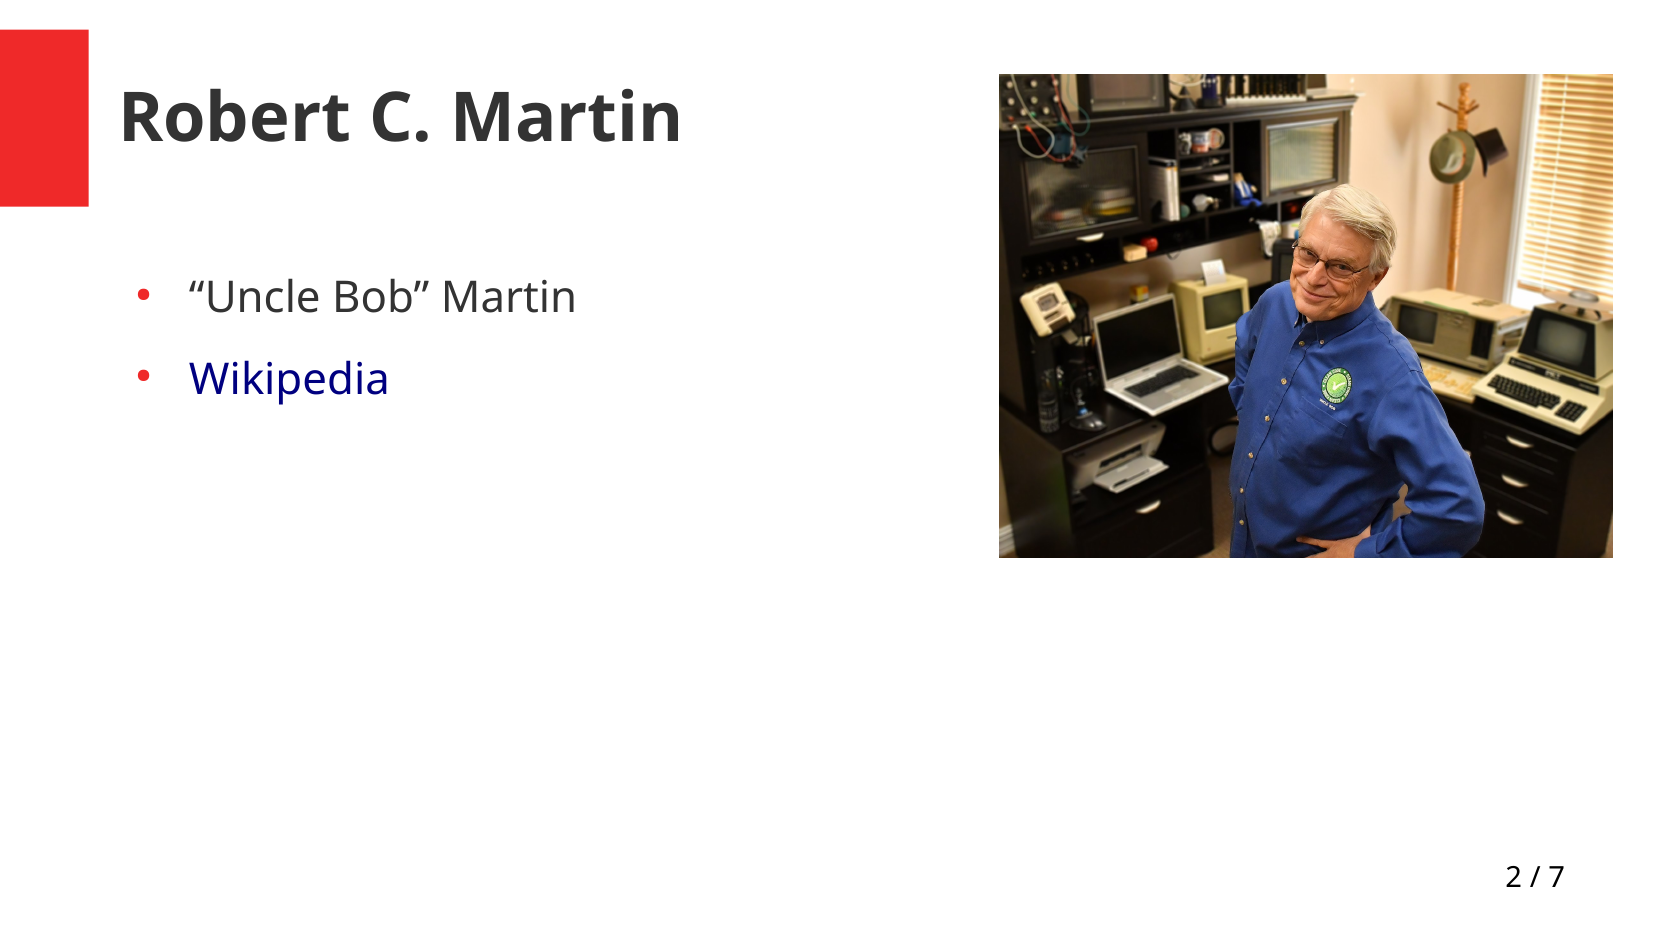

# Robert C. Martin
“Uncle Bob” Martin
Wikipedia
2